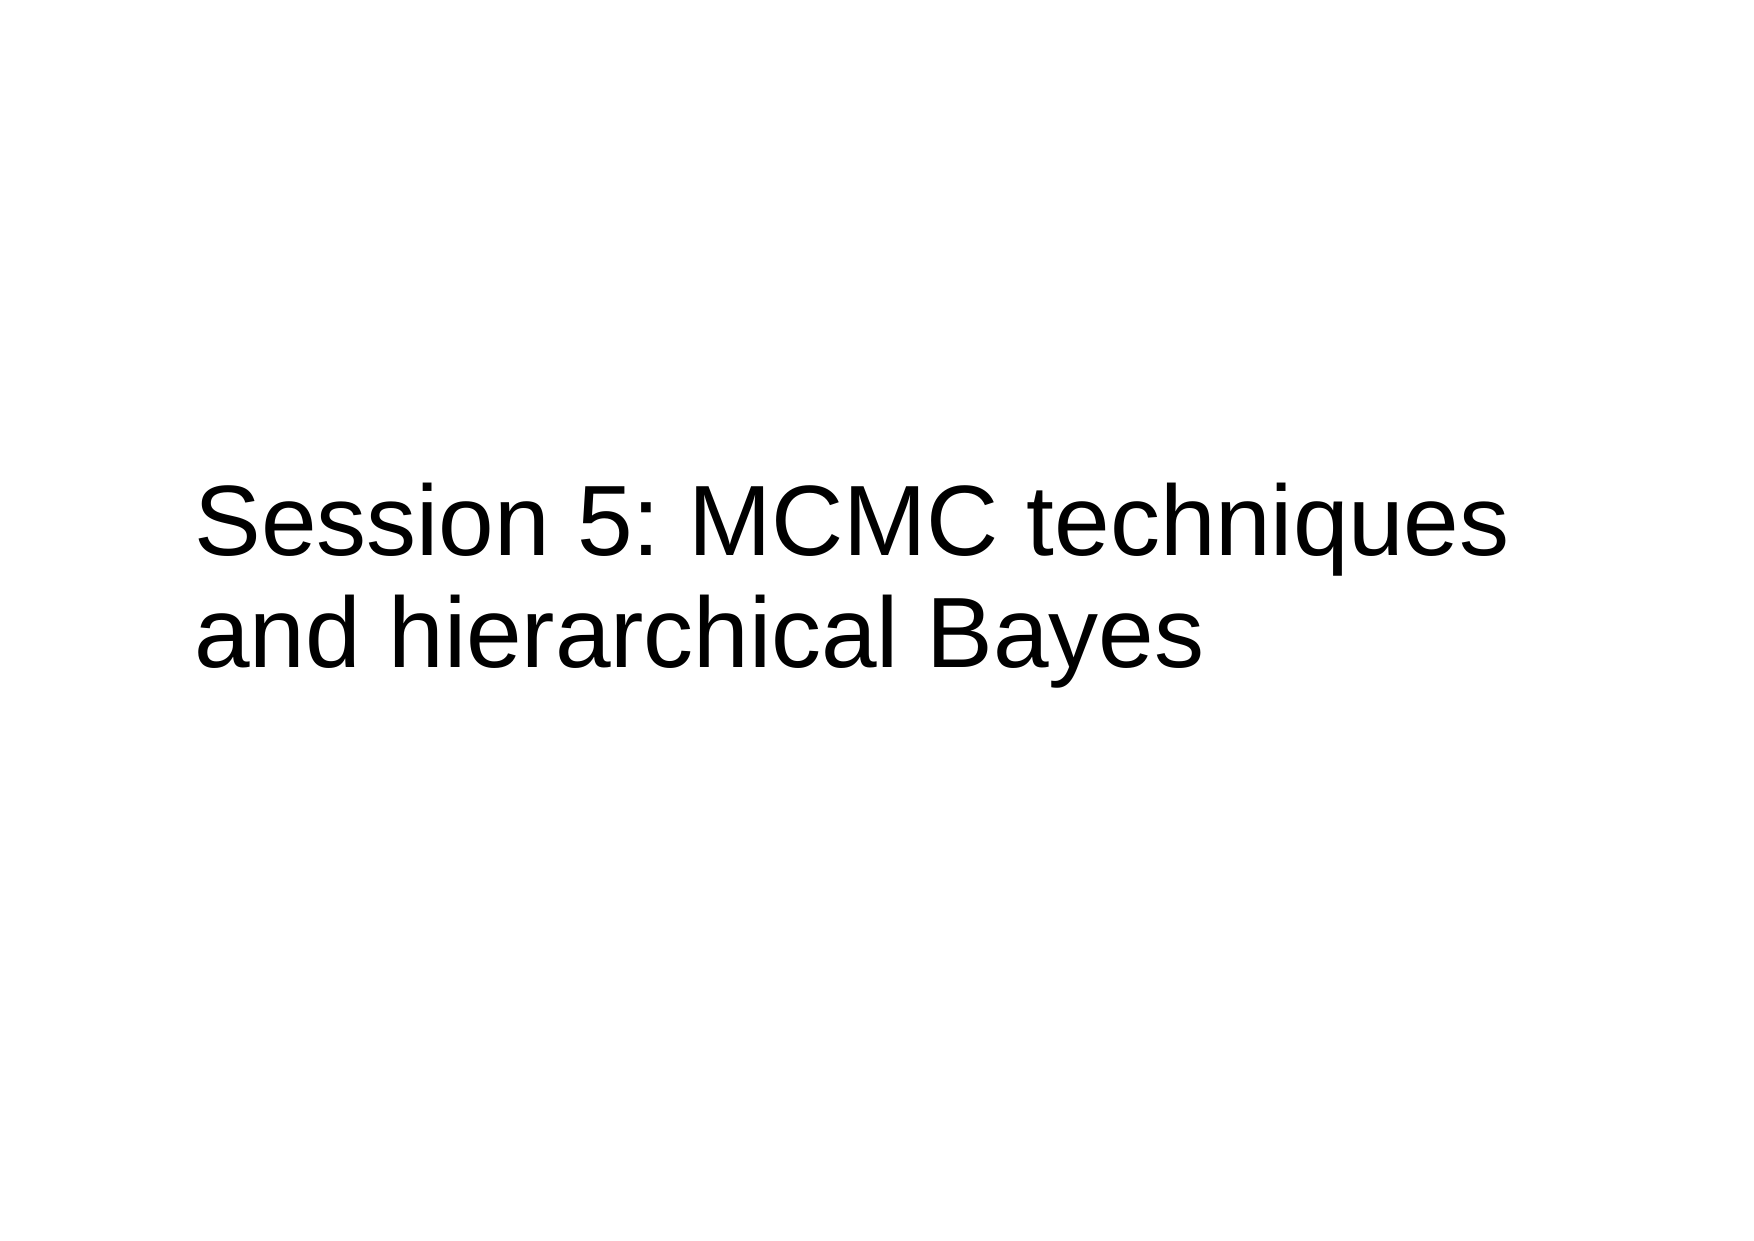

Session 5: MCMC techniques
and hierarchical Bayes